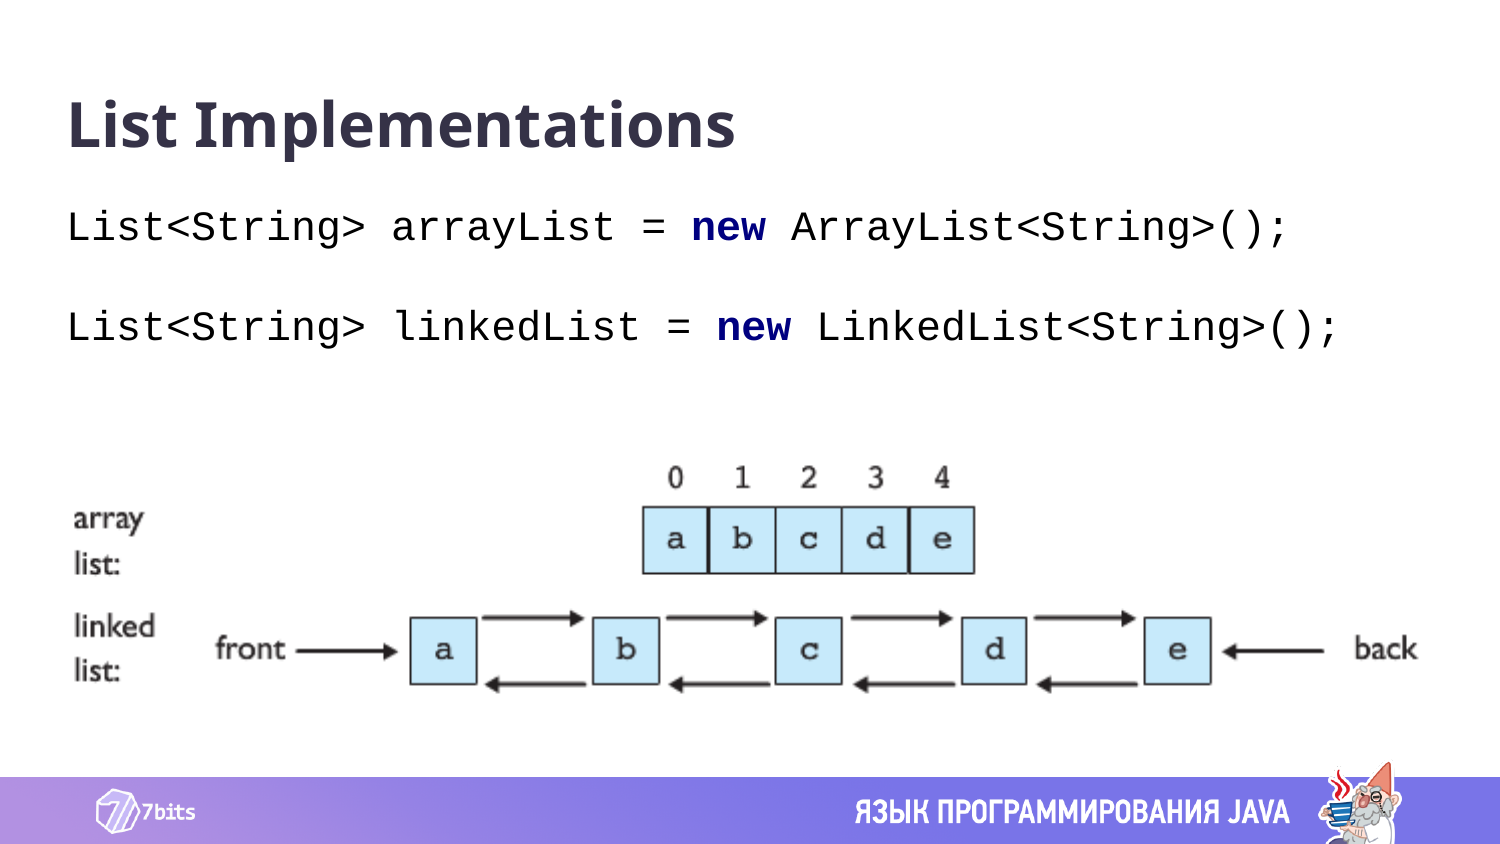

# List Implementations
List<String> arrayList = new ArrayList<String>();
List<String> linkedList = new LinkedList<String>();